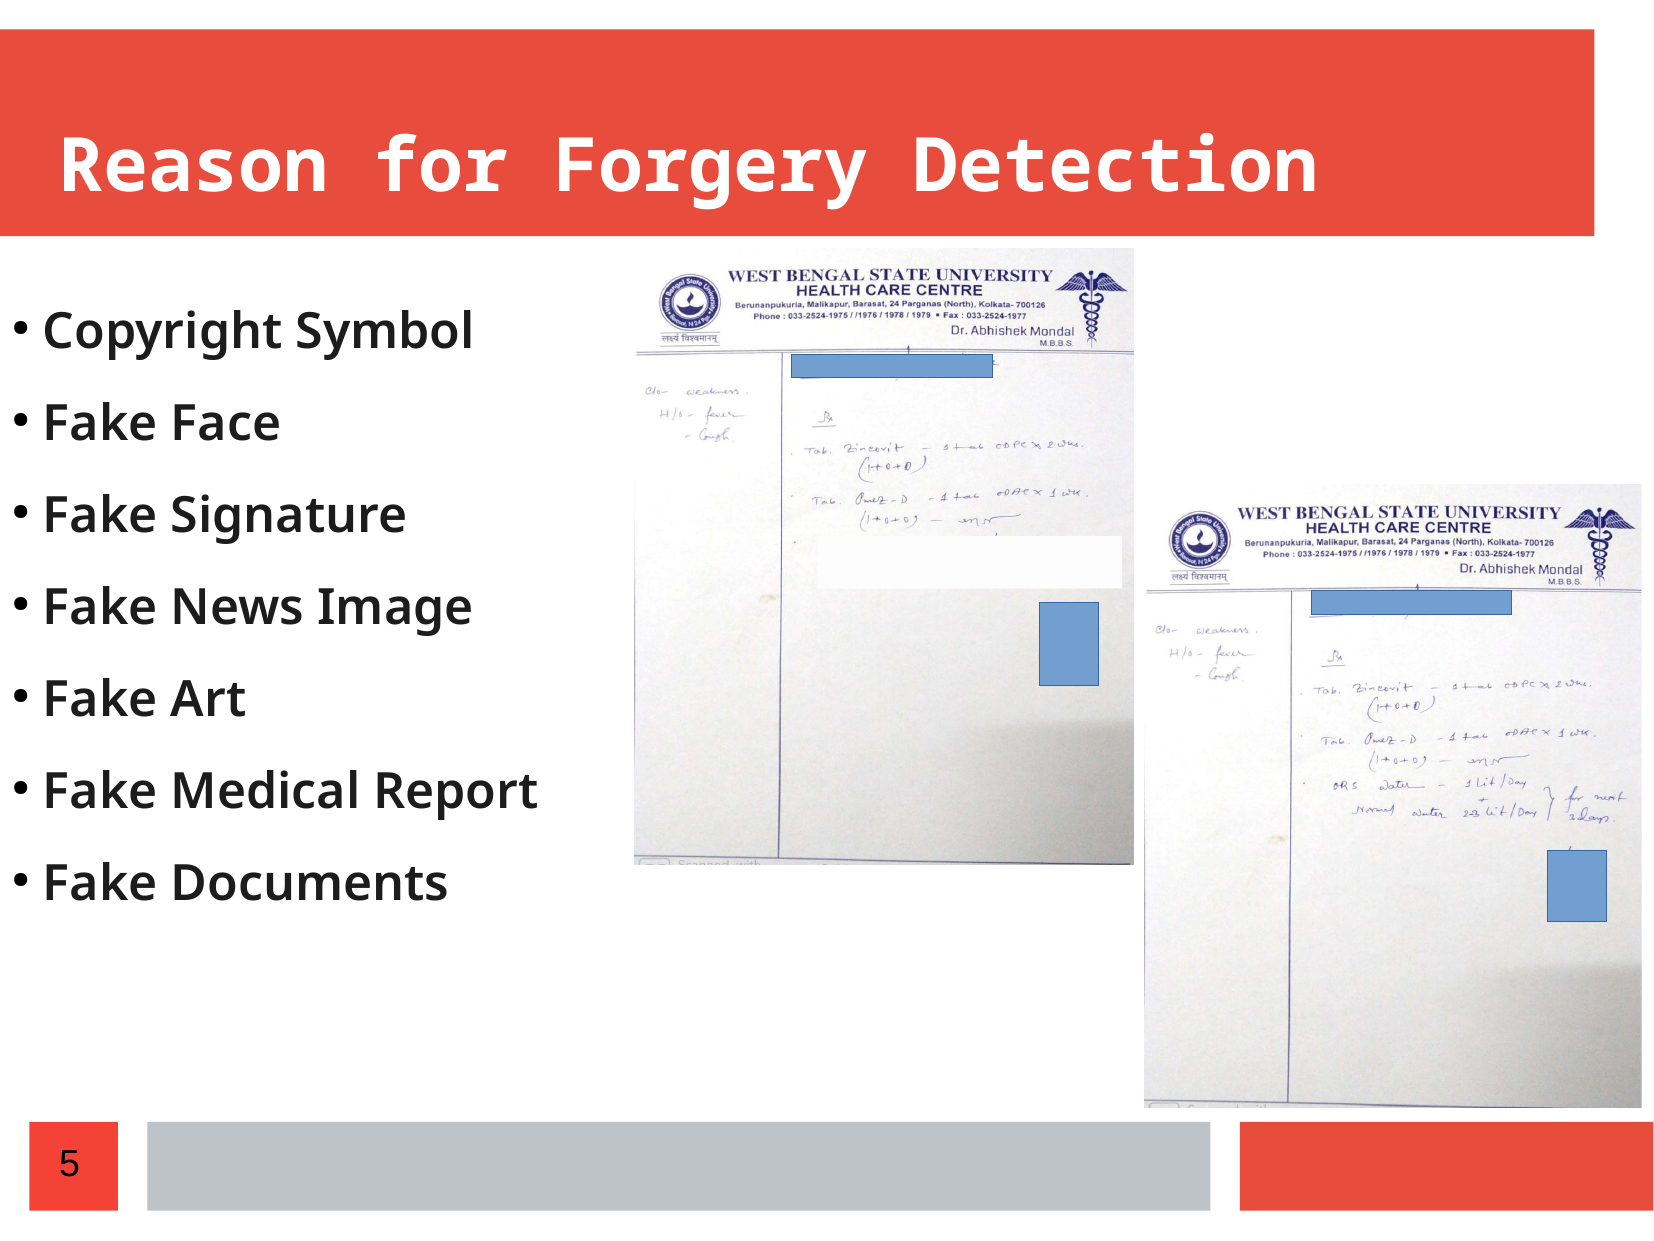

Reason for Forgery Detection
# Copyright Symbol
 Fake Face
 Fake Signature
 Fake News Image
 Fake Art
 Fake Medical Report
 Fake Documents